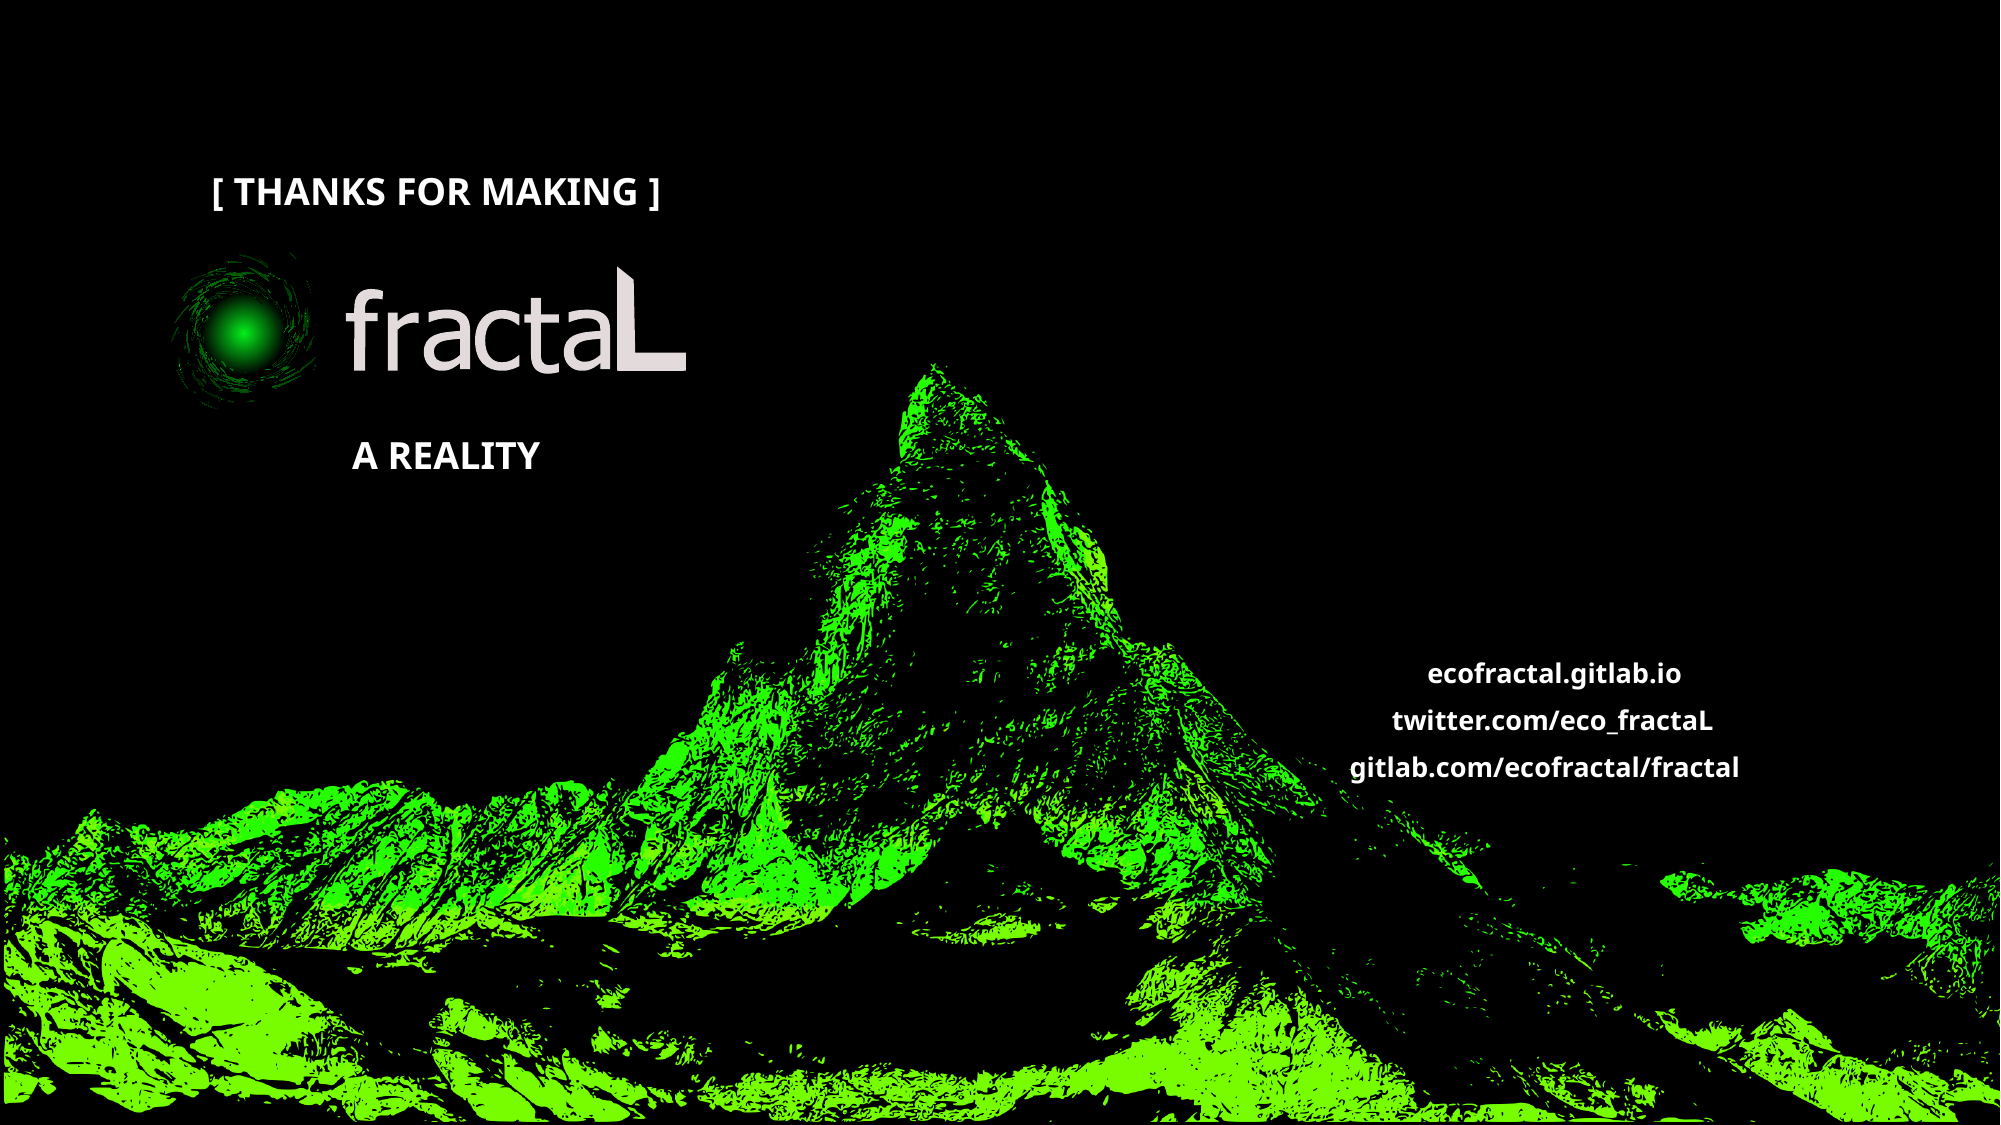

[ THANKS FOR MAKING ]
A REALITY
ecofractal.gitlab.io
twitter.com/eco_fractaL
gitlab.com/ecofractal/fractal